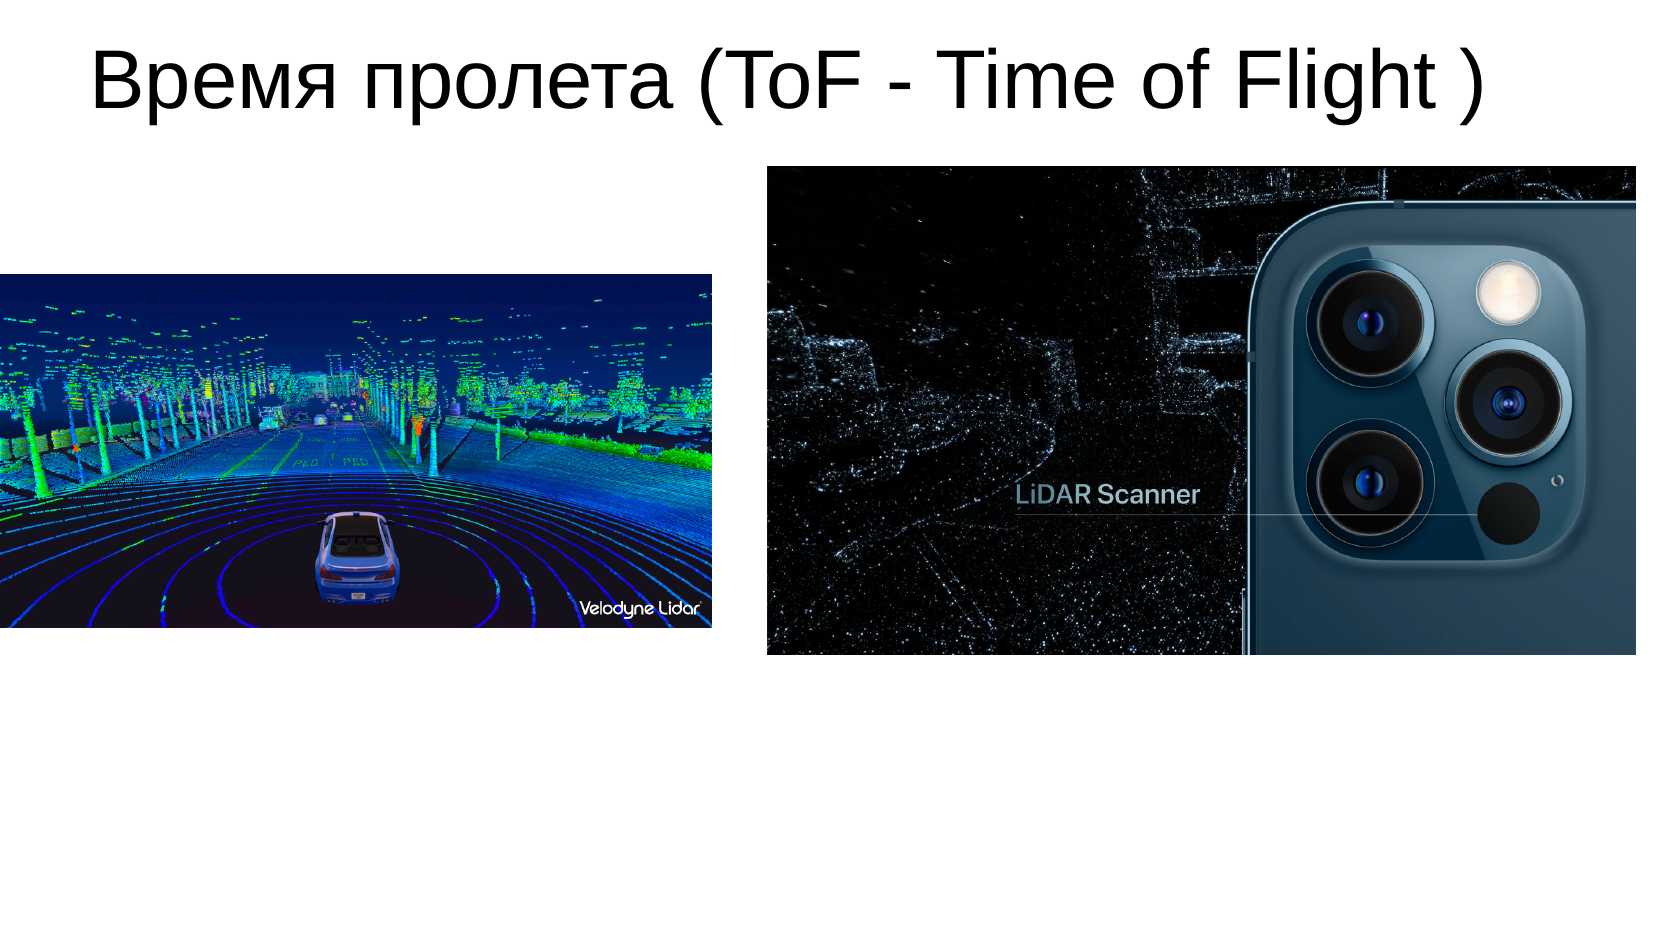

# Время пролета (ToF - Time of Flight )